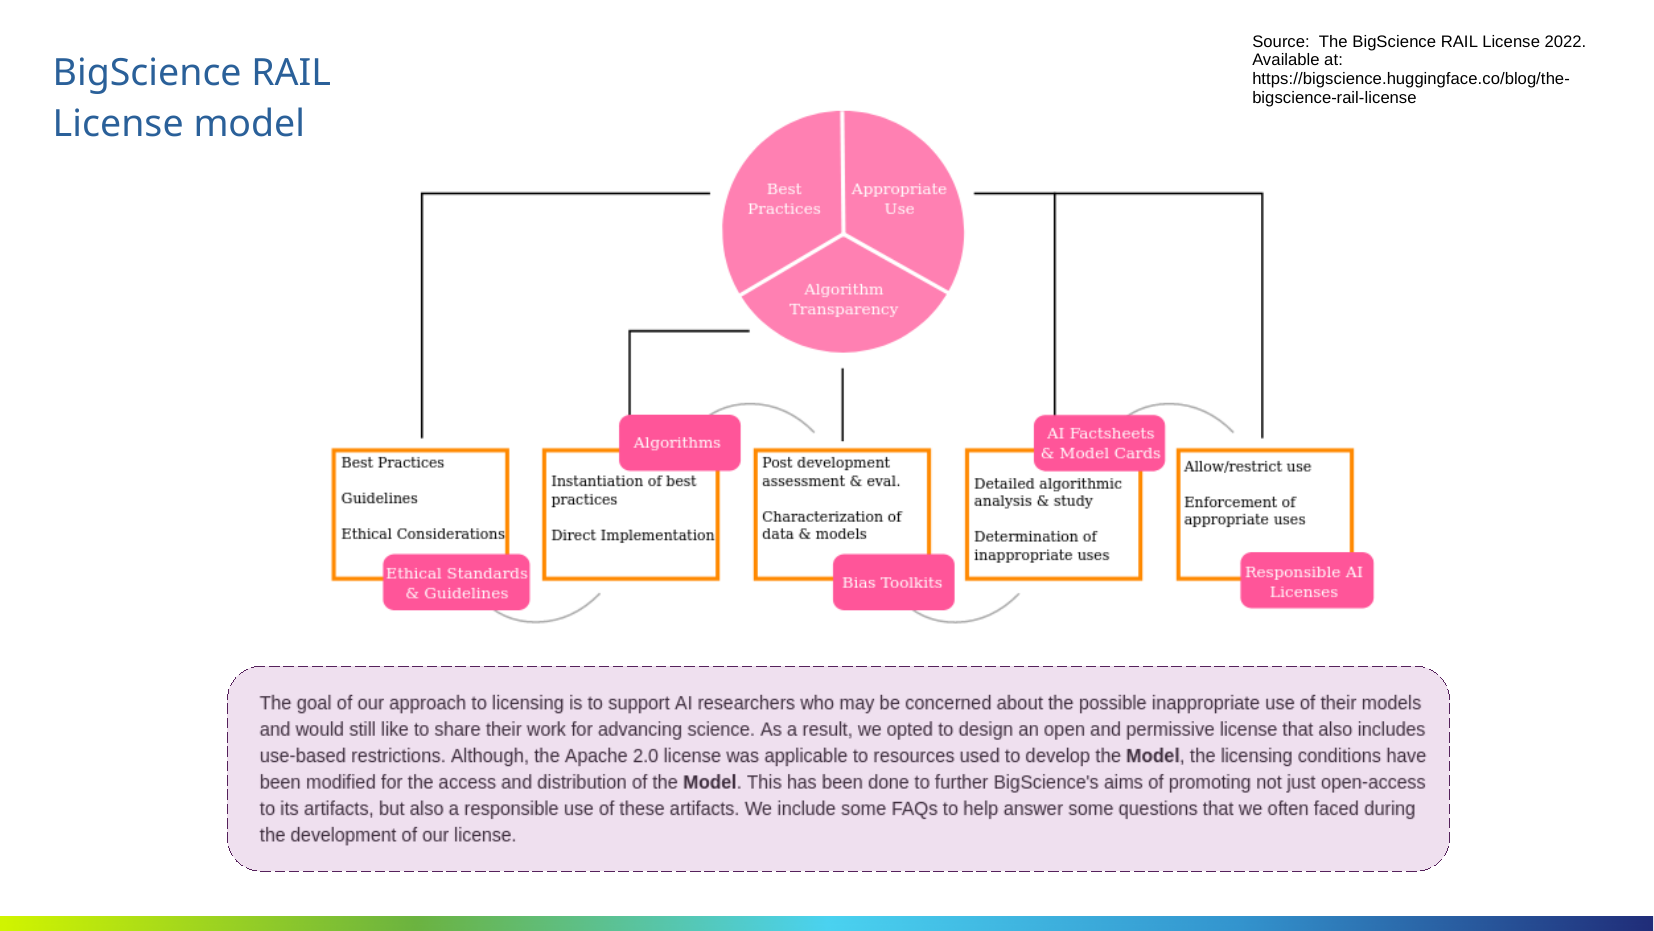

Source: The BigScience RAIL License 2022. Available at: https://bigscience.huggingface.co/blog/the-bigscience-rail-license
BigScience RAIL License model